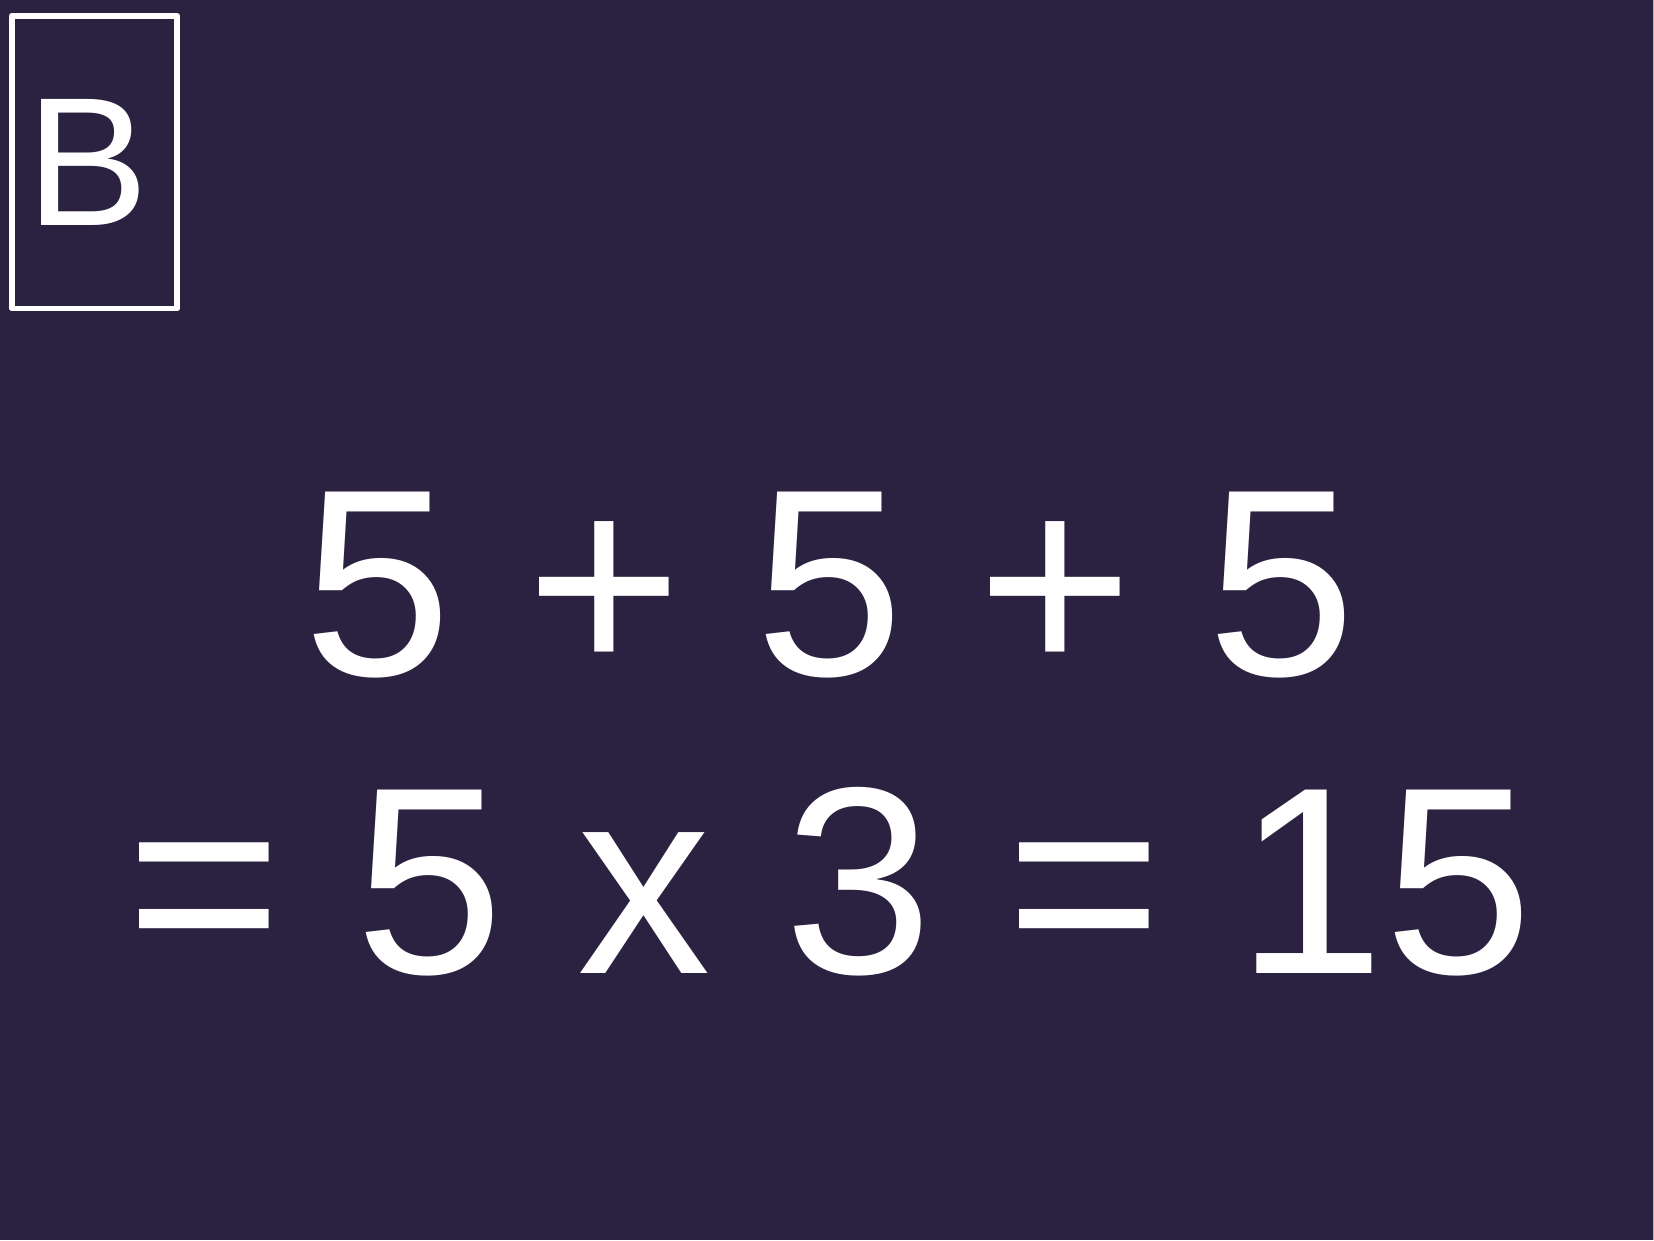

B
# 5 + 5 + 5 = 5 x 3 = 15